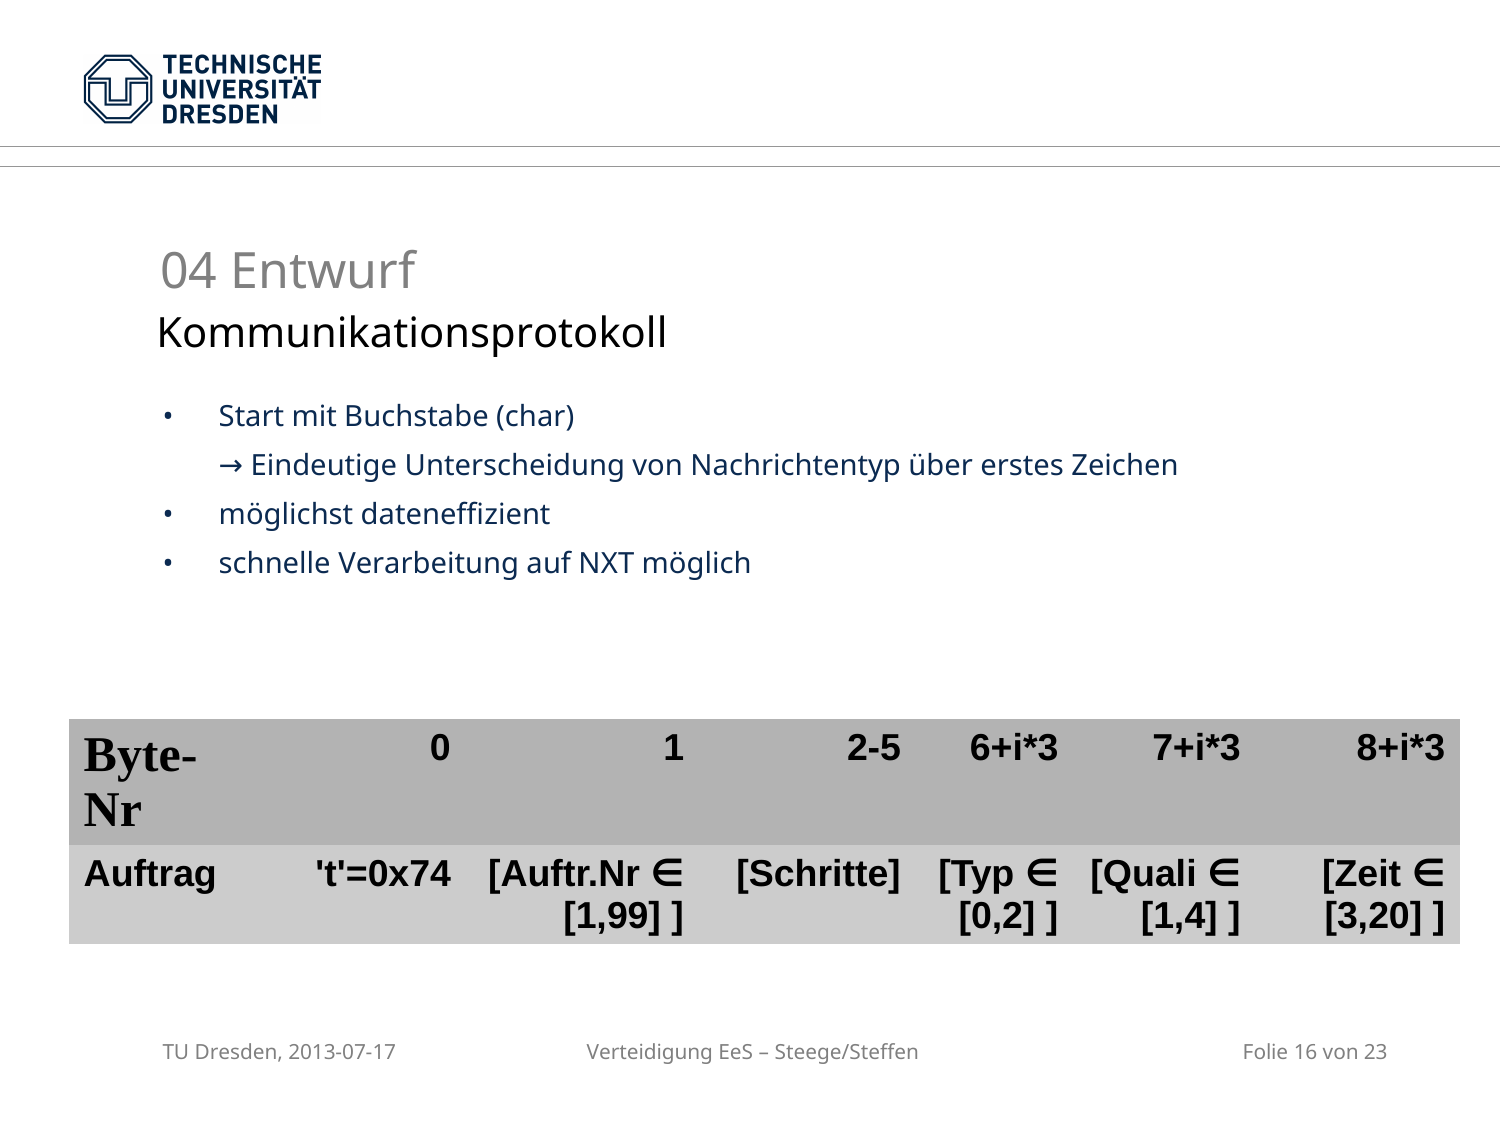

# 04 Entwurf
Kommunikationsprotokoll
Start mit Buchstabe (char)
→ Eindeutige Unterscheidung von Nachrichtentyp über erstes Zeichen
möglichst dateneffizient
schnelle Verarbeitung auf NXT möglich
| Byte-Nr | 0 | 1 | 2-5 | 6+i\*3 | 7+i\*3 | 8+i\*3 |
| --- | --- | --- | --- | --- | --- | --- |
| Auftrag | 't'=0x74 | [Auftr.Nr ∈ [1,99] ] | [Schritte] | [Typ ∈ [0,2] ] | [Quali ∈ [1,4] ] | [Zeit ∈ [3,20] ] |
16